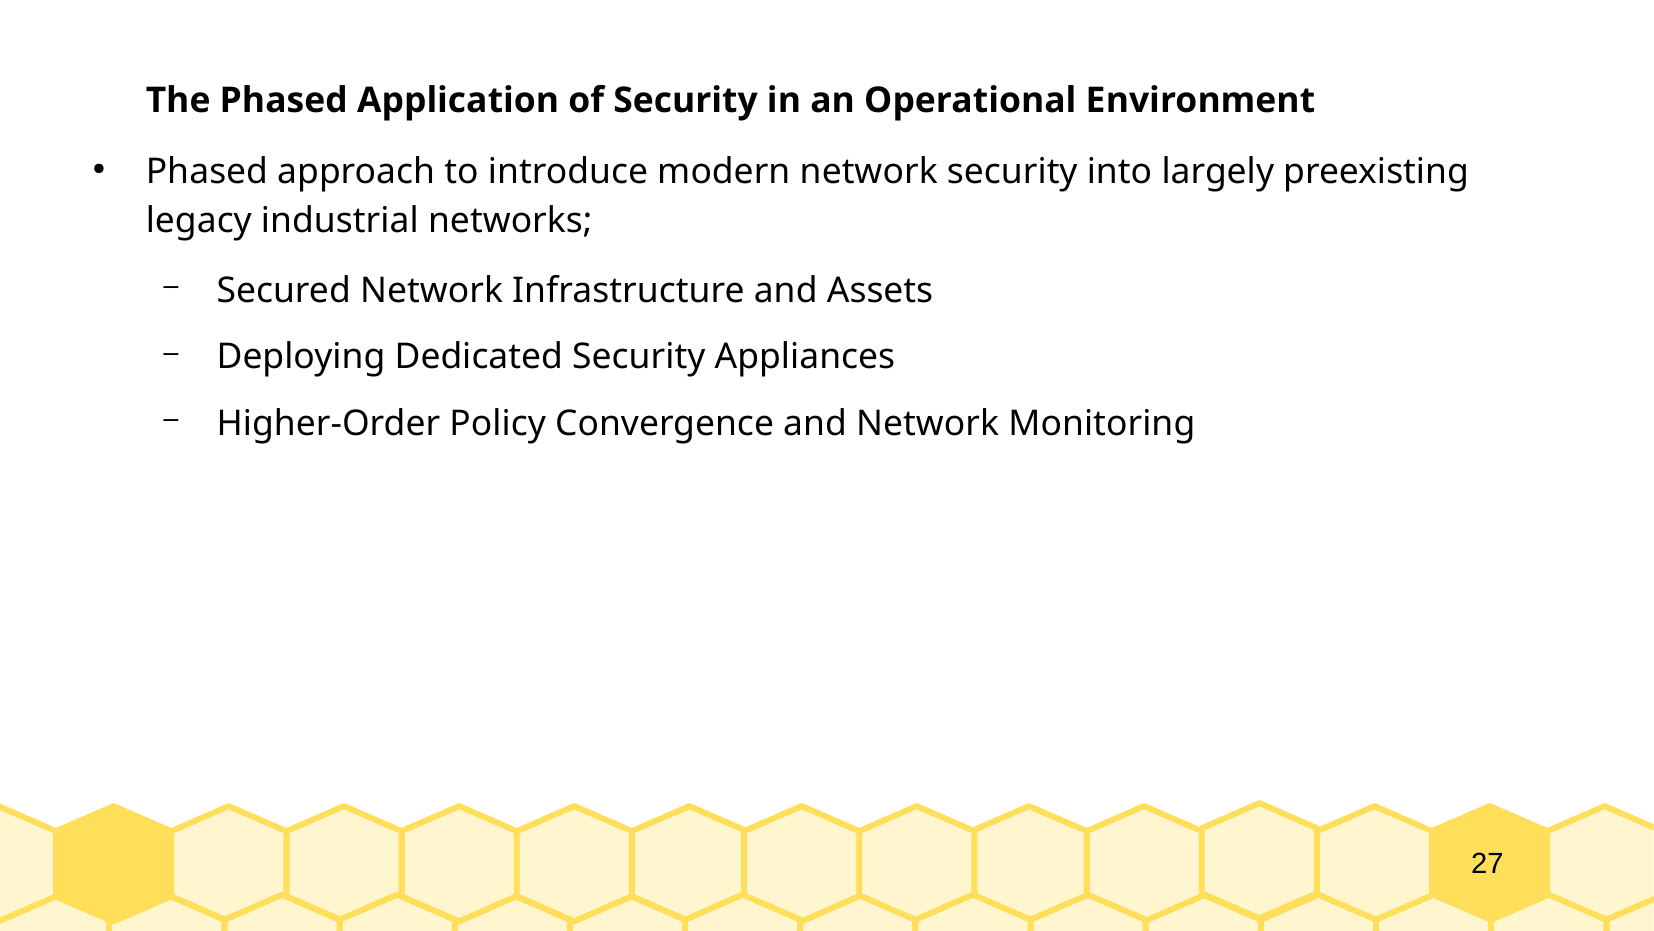

# The Phased Application of Security in an Operational Environment
Phased approach to introduce modern network security into largely preexisting legacy industrial networks;
Secured Network Infrastructure and Assets
Deploying Dedicated Security Appliances
Higher-Order Policy Convergence and Network Monitoring